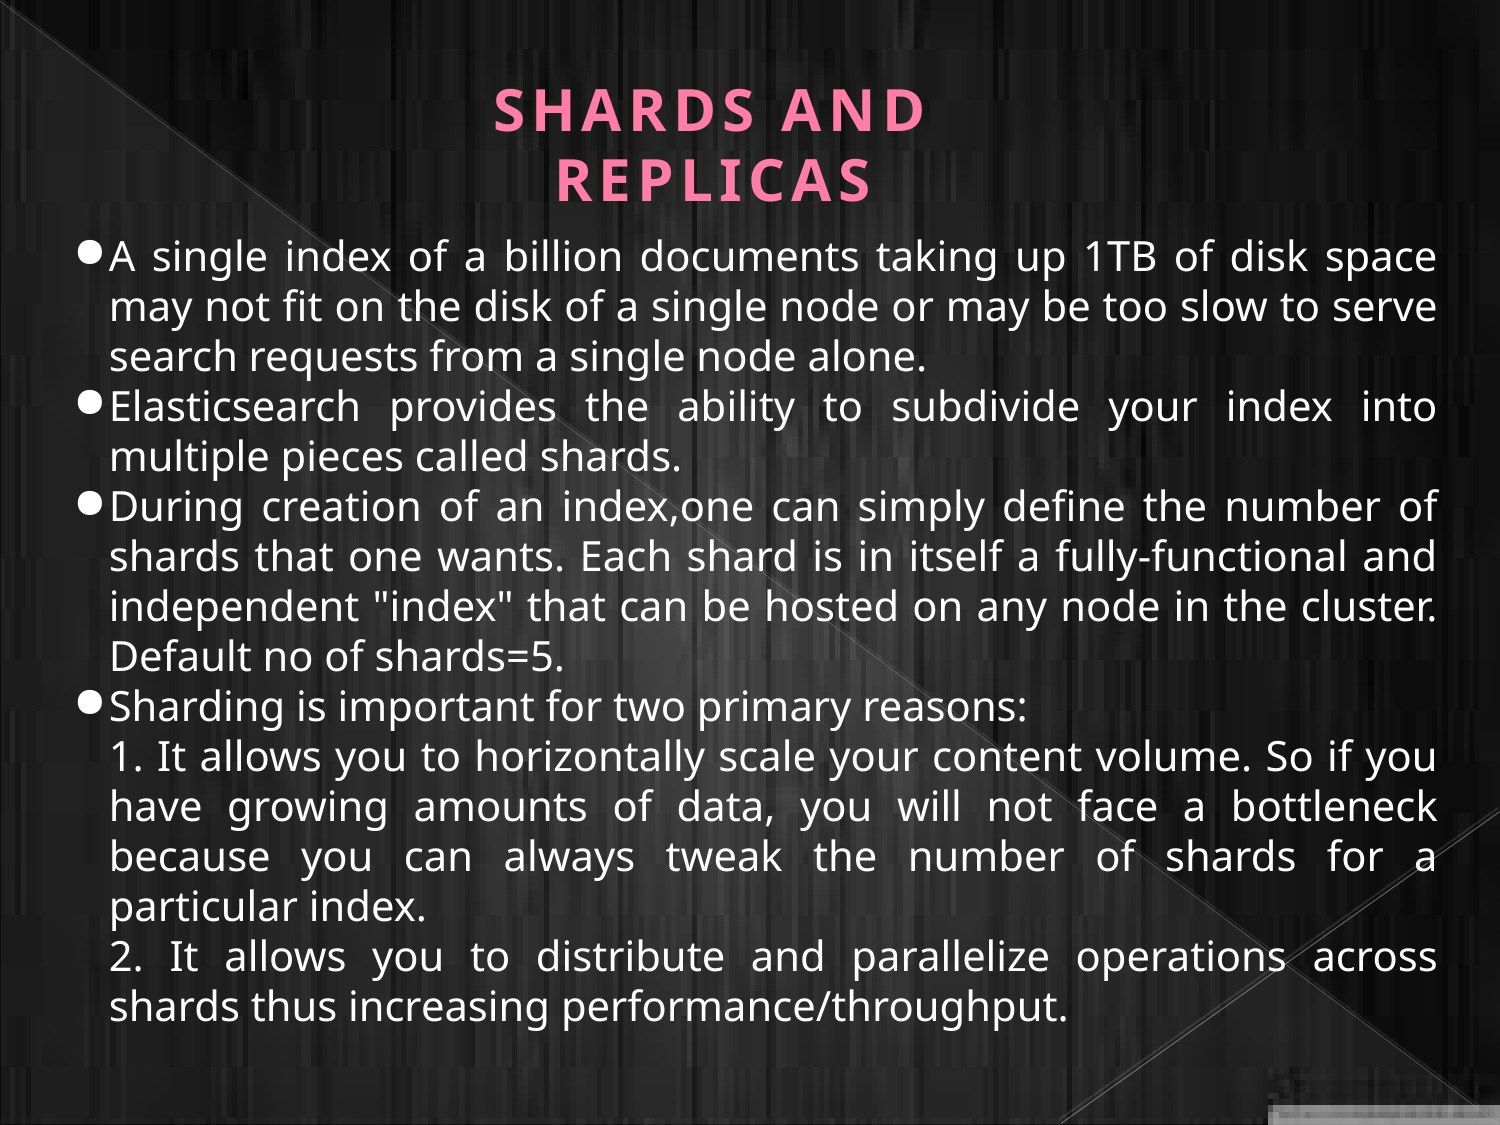

#
SHARDS AND REPLICAS
A single index of a billion documents taking up 1TB of disk space may not fit on the disk of a single node or may be too slow to serve search requests from a single node alone.
Elasticsearch provides the ability to subdivide your index into multiple pieces called shards.
During creation of an index,one can simply define the number of shards that one wants. Each shard is in itself a fully-functional and independent "index" that can be hosted on any node in the cluster. Default no of shards=5.
Sharding is important for two primary reasons:
1. It allows you to horizontally scale your content volume. So if you have growing amounts of data, you will not face a bottleneck because you can always tweak the number of shards for a particular index.
2. It allows you to distribute and parallelize operations across shards thus increasing performance/throughput.